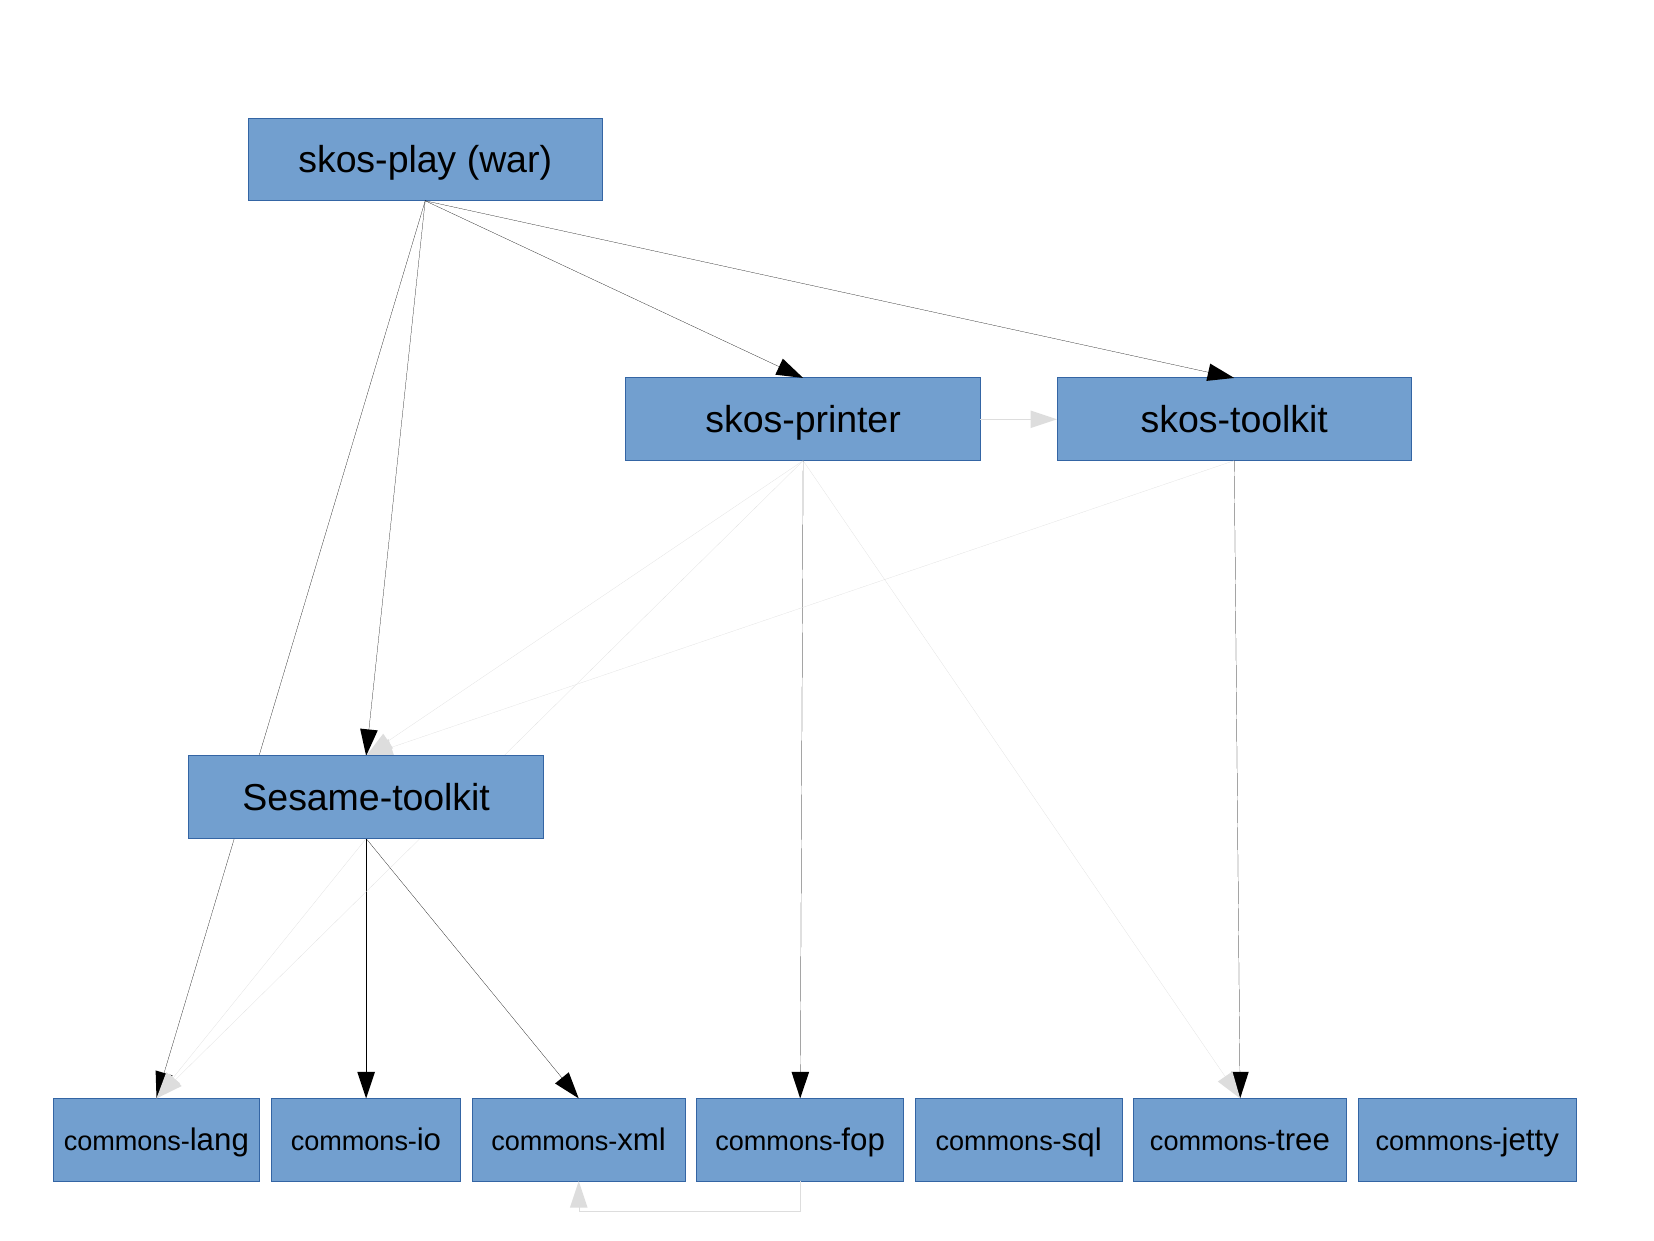

skos-play (war)
skos-printer
skos-toolkit
Sesame-toolkit
commons-lang
commons-io
commons-xml
commons-fop
commons-sql
commons-tree
commons-jetty